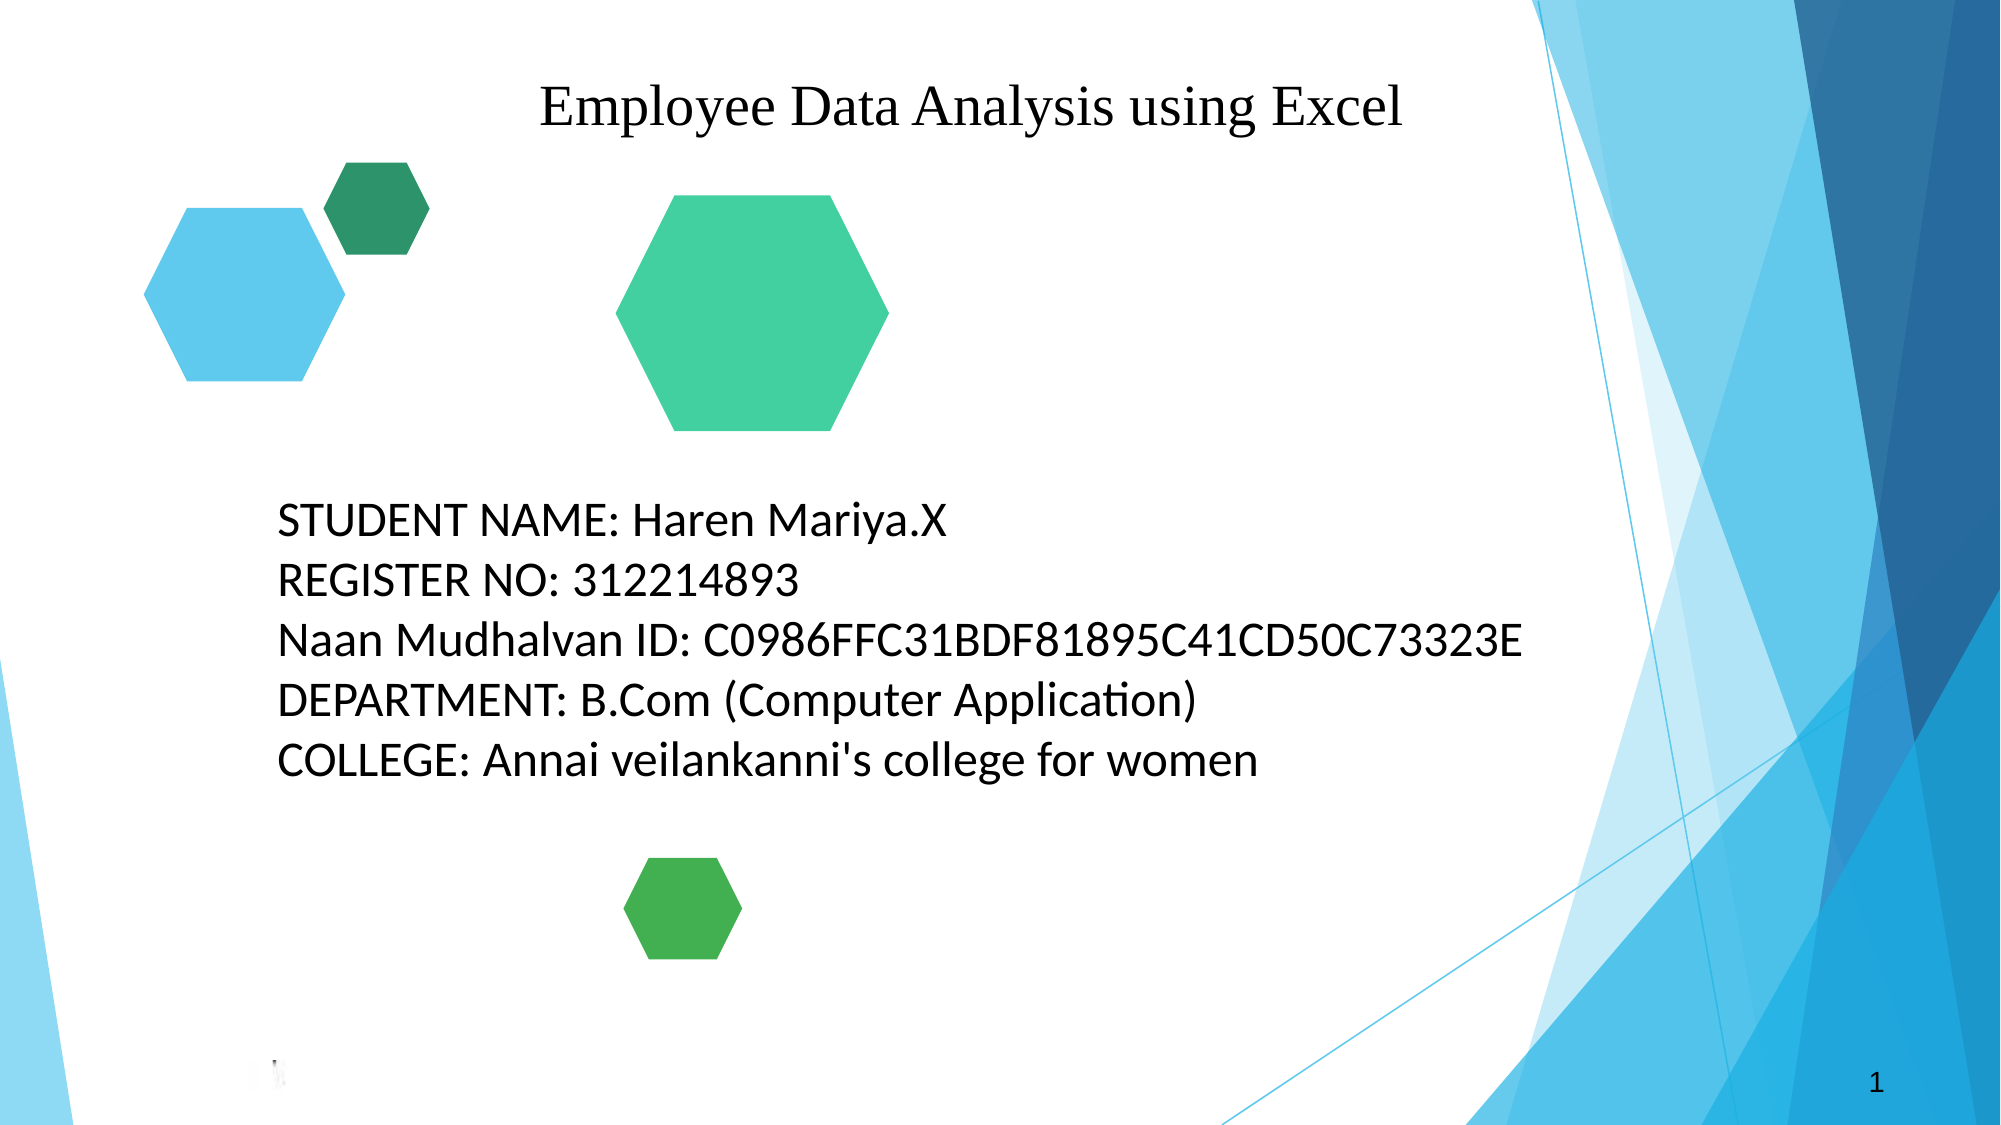

# Employee Data Analysis using Excel
STUDENT NAME: Haren Mariya.X
REGISTER NO: 312214893
Naan Mudhalvan ID: C0986FFC31BDF81895C41CD50C73323E
DEPARTMENT: B.Com (Computer Application)
COLLEGE: Annai veilankanni's college for women